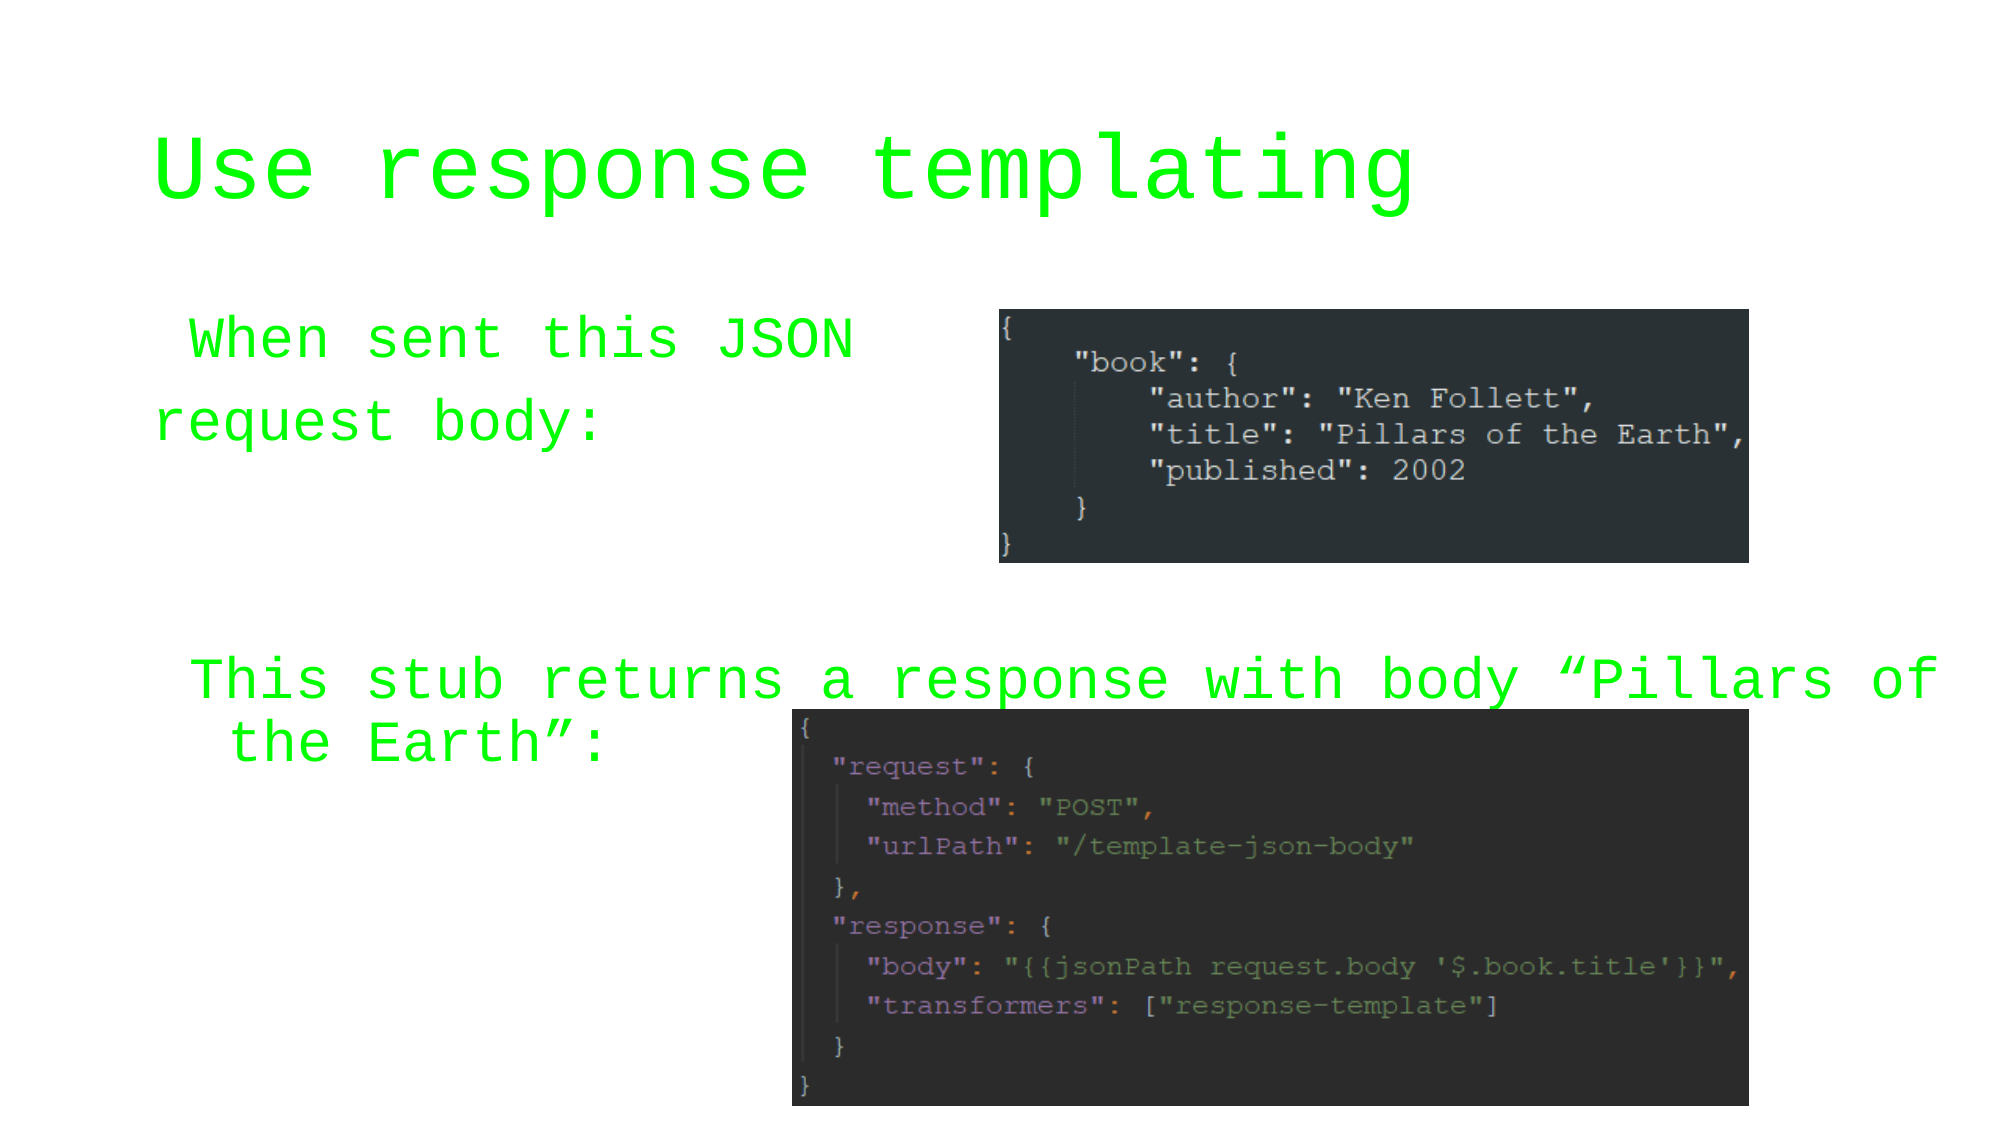

# Use response templating
When sent this JSON
request body:
This stub returns a response with body “Pillars of the Earth”: